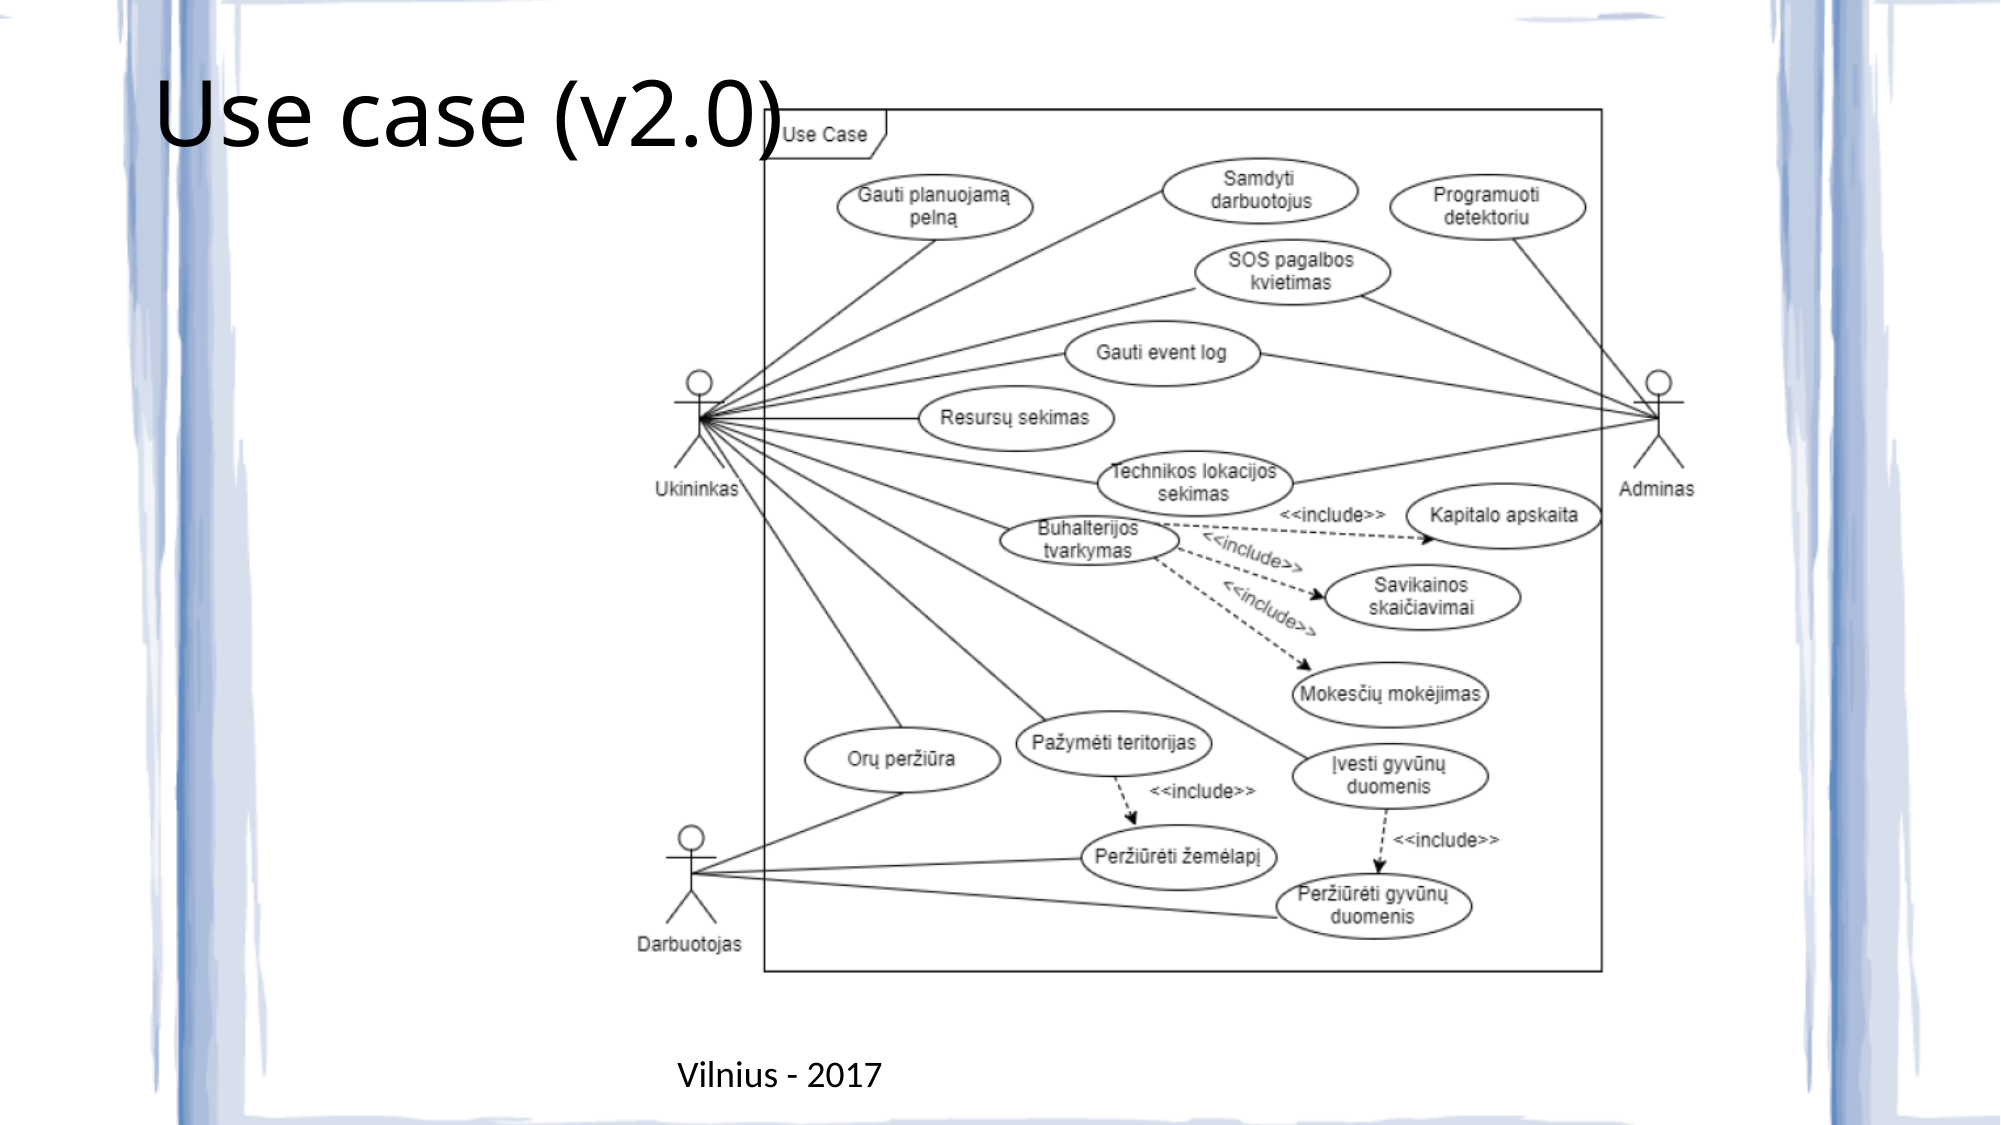

# Use case (v2.0)
Vilnius - 2017